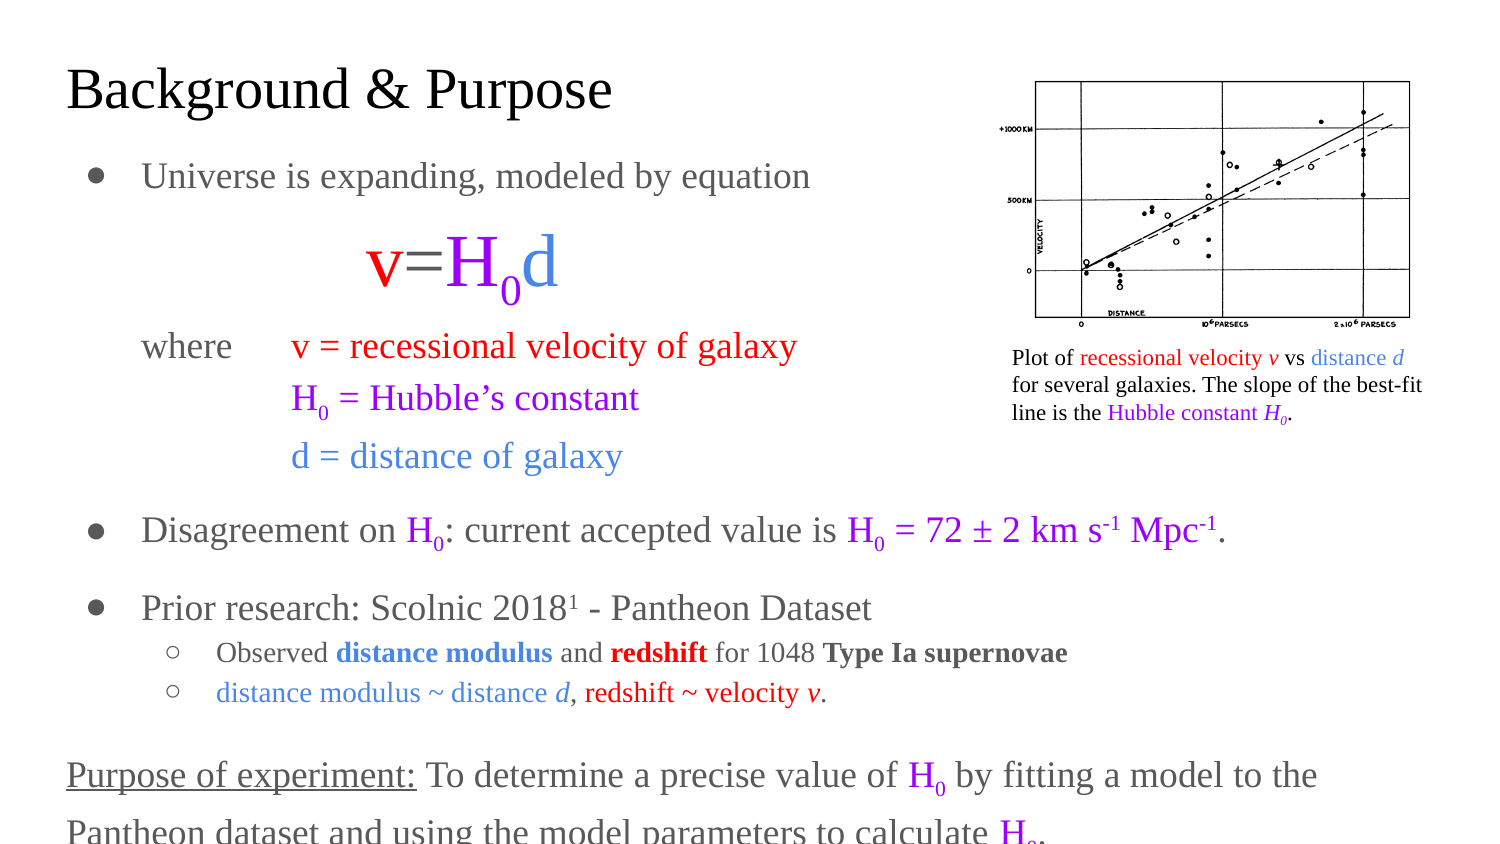

# Background & Purpose
Universe is expanding, modeled by equation
v=H0d
where 	v = recessional velocity of galaxy
H0 = Hubble’s constant
d = distance of galaxy
Disagreement on H0: current accepted value is H0 = 72 ± 2 km s-1 Mpc-1.
Prior research: Scolnic 20181 - Pantheon Dataset
Observed distance modulus and redshift for 1048 Type Ia supernovae
distance modulus ~ distance d, redshift ~ velocity v.
Purpose of experiment: To determine a precise value of H0 by fitting a model to the Pantheon dataset and using the model parameters to calculate H0.
Plot of recessional velocity v vs distance d for several galaxies. The slope of the best-fit line is the Hubble constant H0.